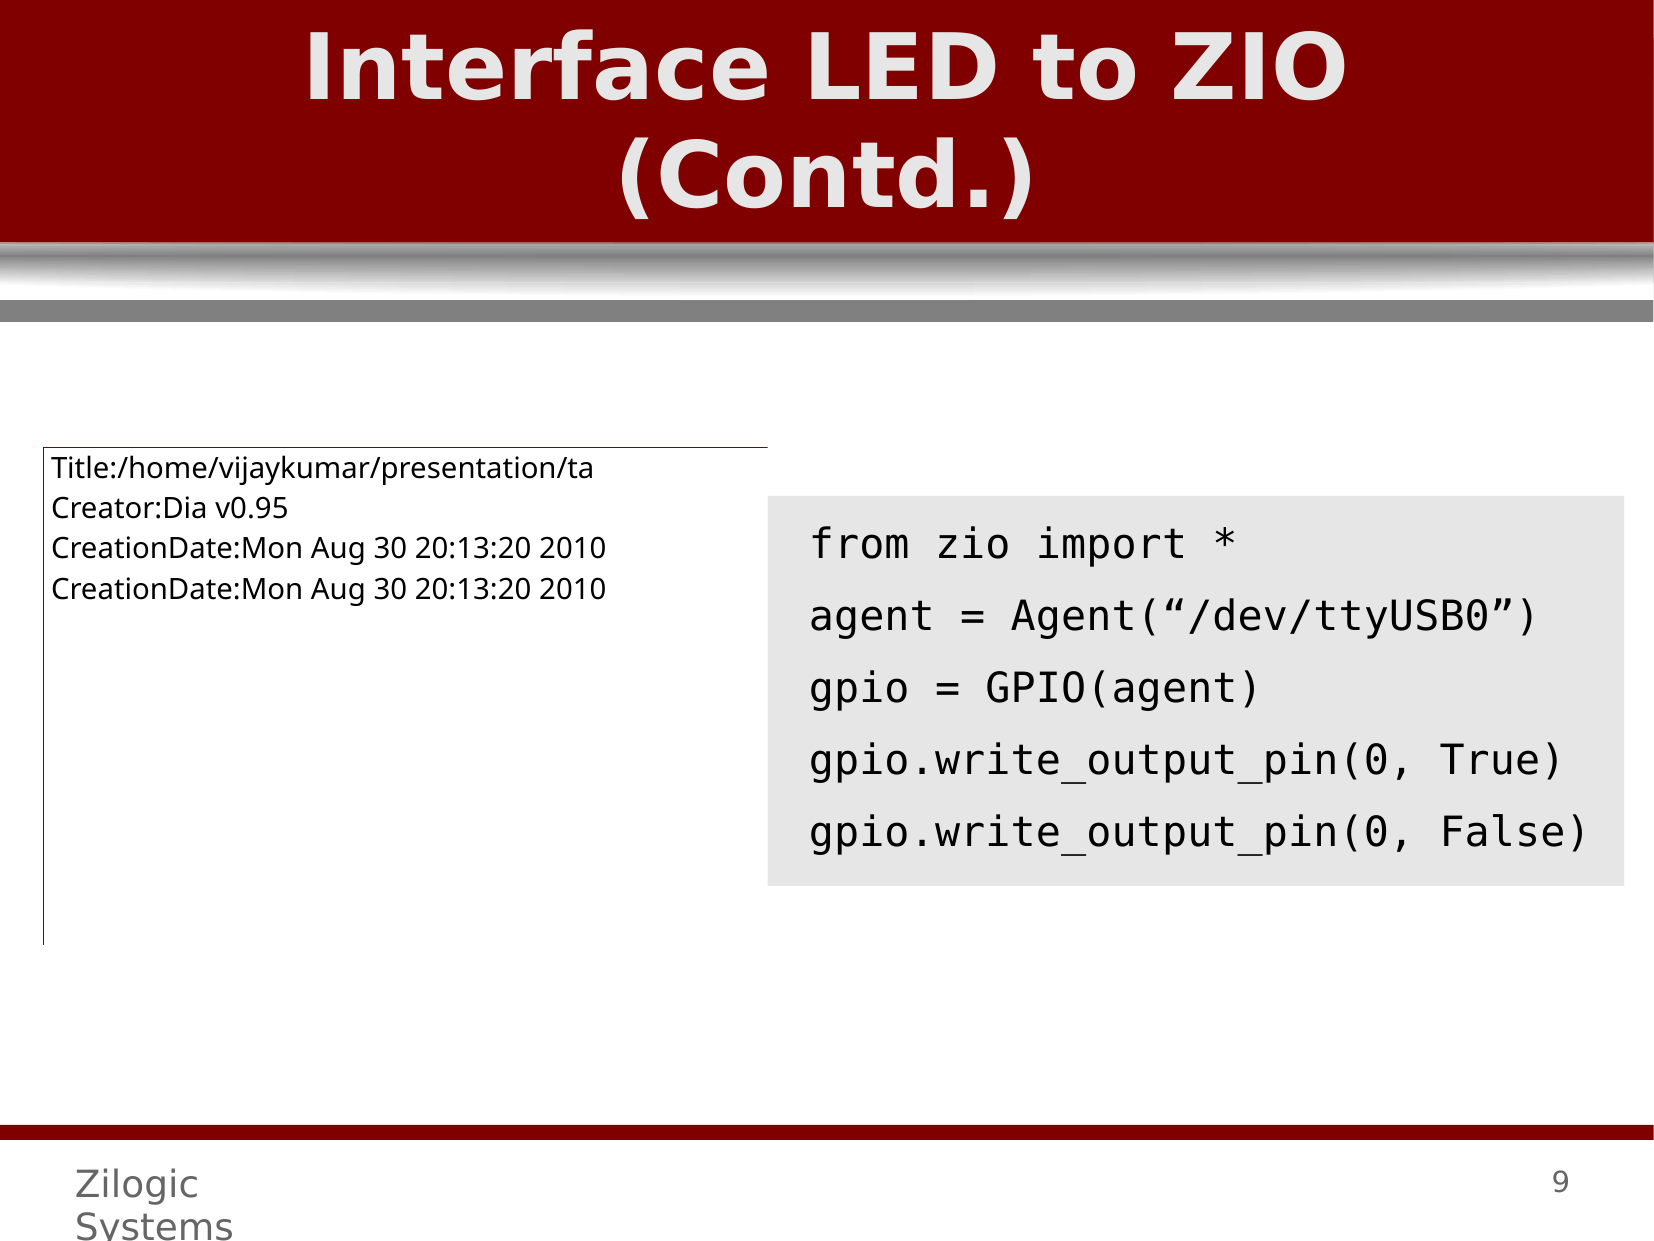

# Interface LED to ZIO (Contd.)
from zio import *
agent = Agent(“/dev/ttyUSB0”)
gpio = GPIO(agent)
gpio.write_output_pin(0, True)
gpio.write_output_pin(0, False)
9